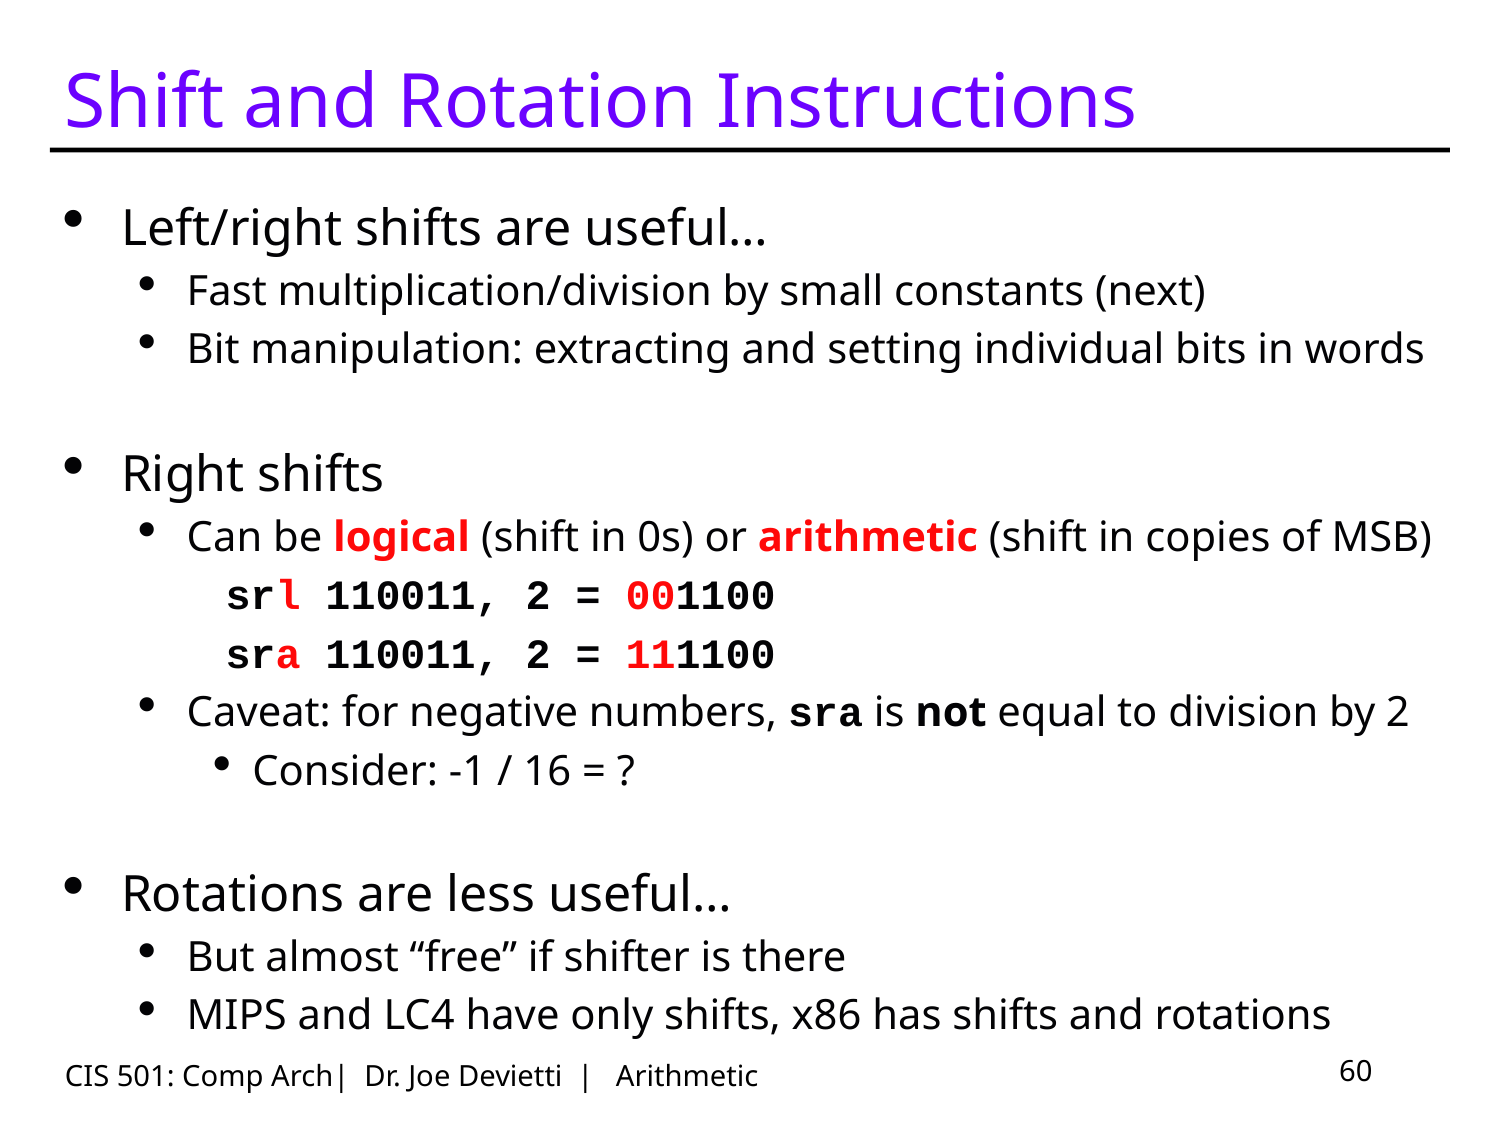

Shift and Rotation Instructions
Left/right shifts are useful…
Fast multiplication/division by small constants (next)
Bit manipulation: extracting and setting individual bits in words
Right shifts
Can be logical (shift in 0s) or arithmetic (shift in copies of MSB)
 srl 110011, 2 = 001100
 sra 110011, 2 = 111100
Caveat: for negative numbers, sra is not equal to division by 2
Consider: -1 / 16 = ?
Rotations are less useful…
But almost “free” if shifter is there
MIPS and LC4 have only shifts, x86 has shifts and rotations
CIS 501: Comp Arch| Dr. Joe Devietti | Arithmetic